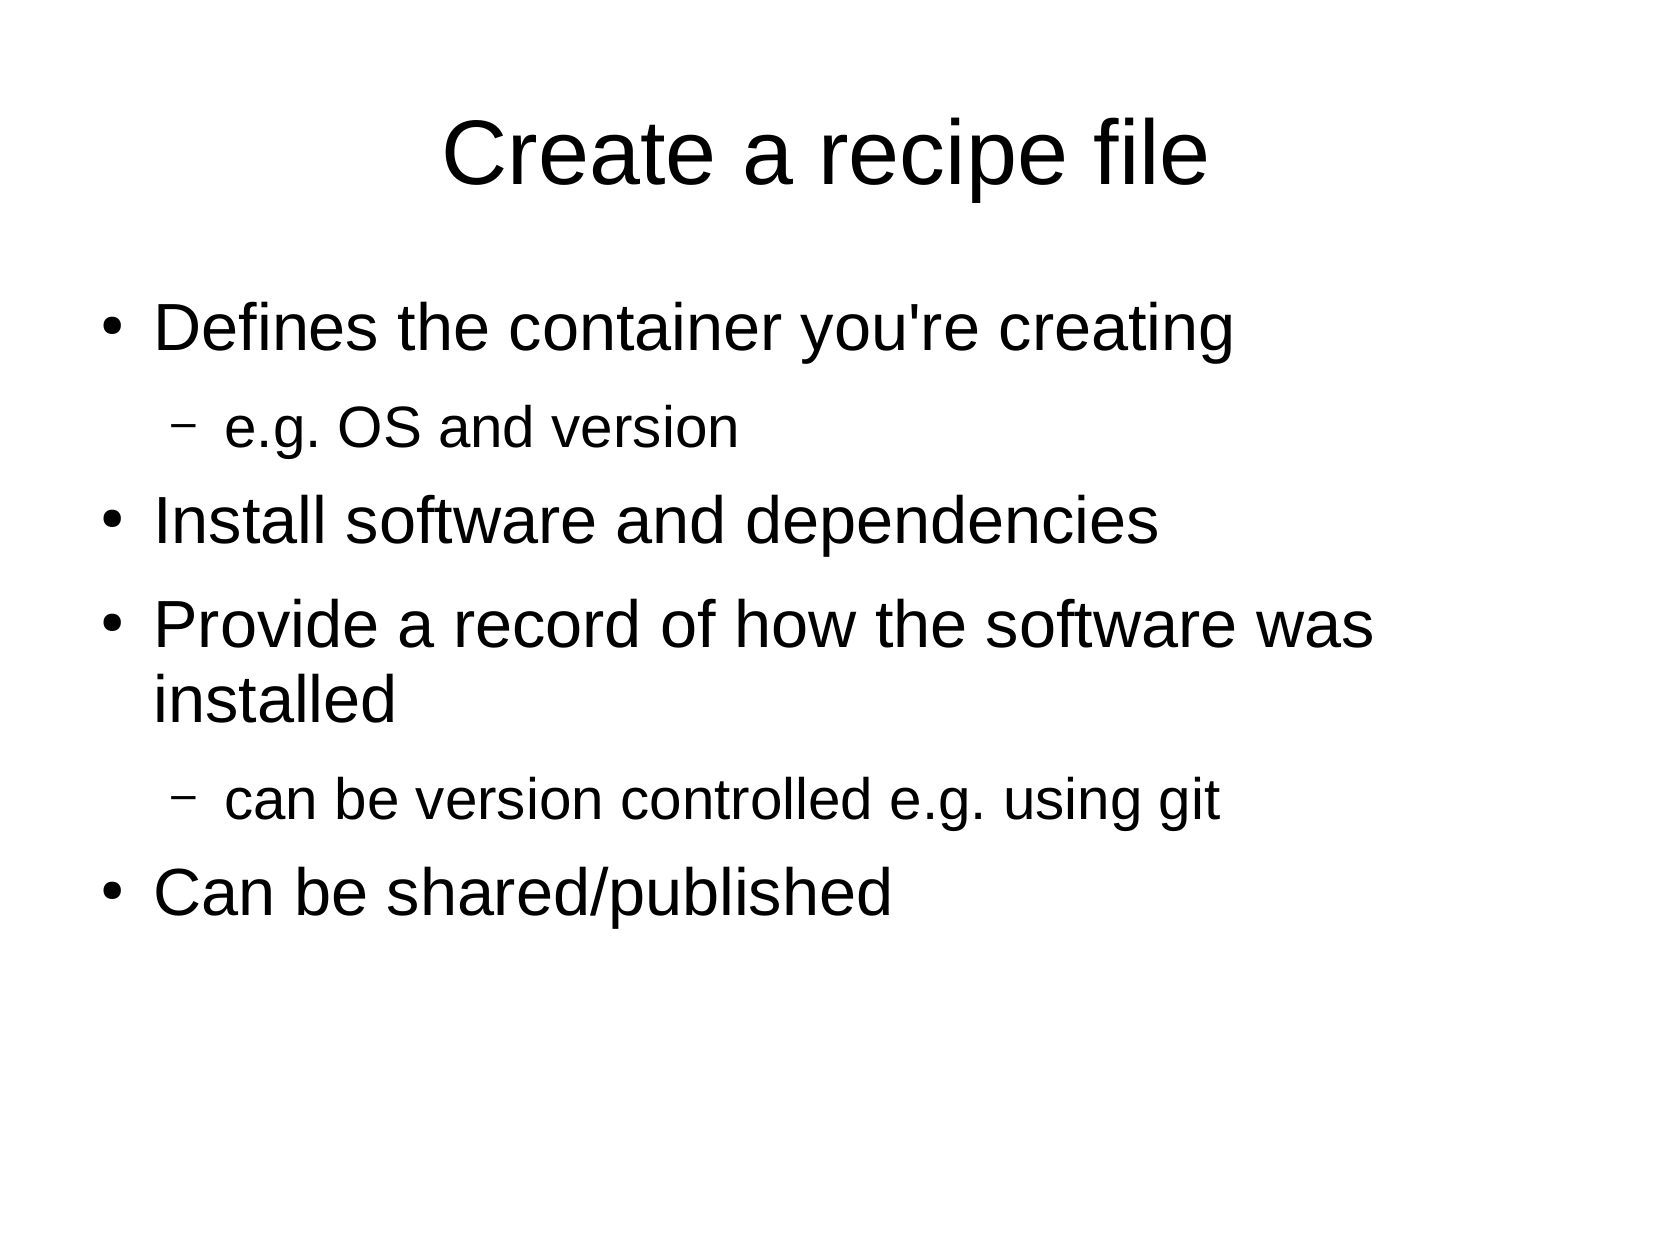

# Create a recipe file
Defines the container you're creating
e.g. OS and version
Install software and dependencies
Provide a record of how the software was installed
can be version controlled e.g. using git
Can be shared/published